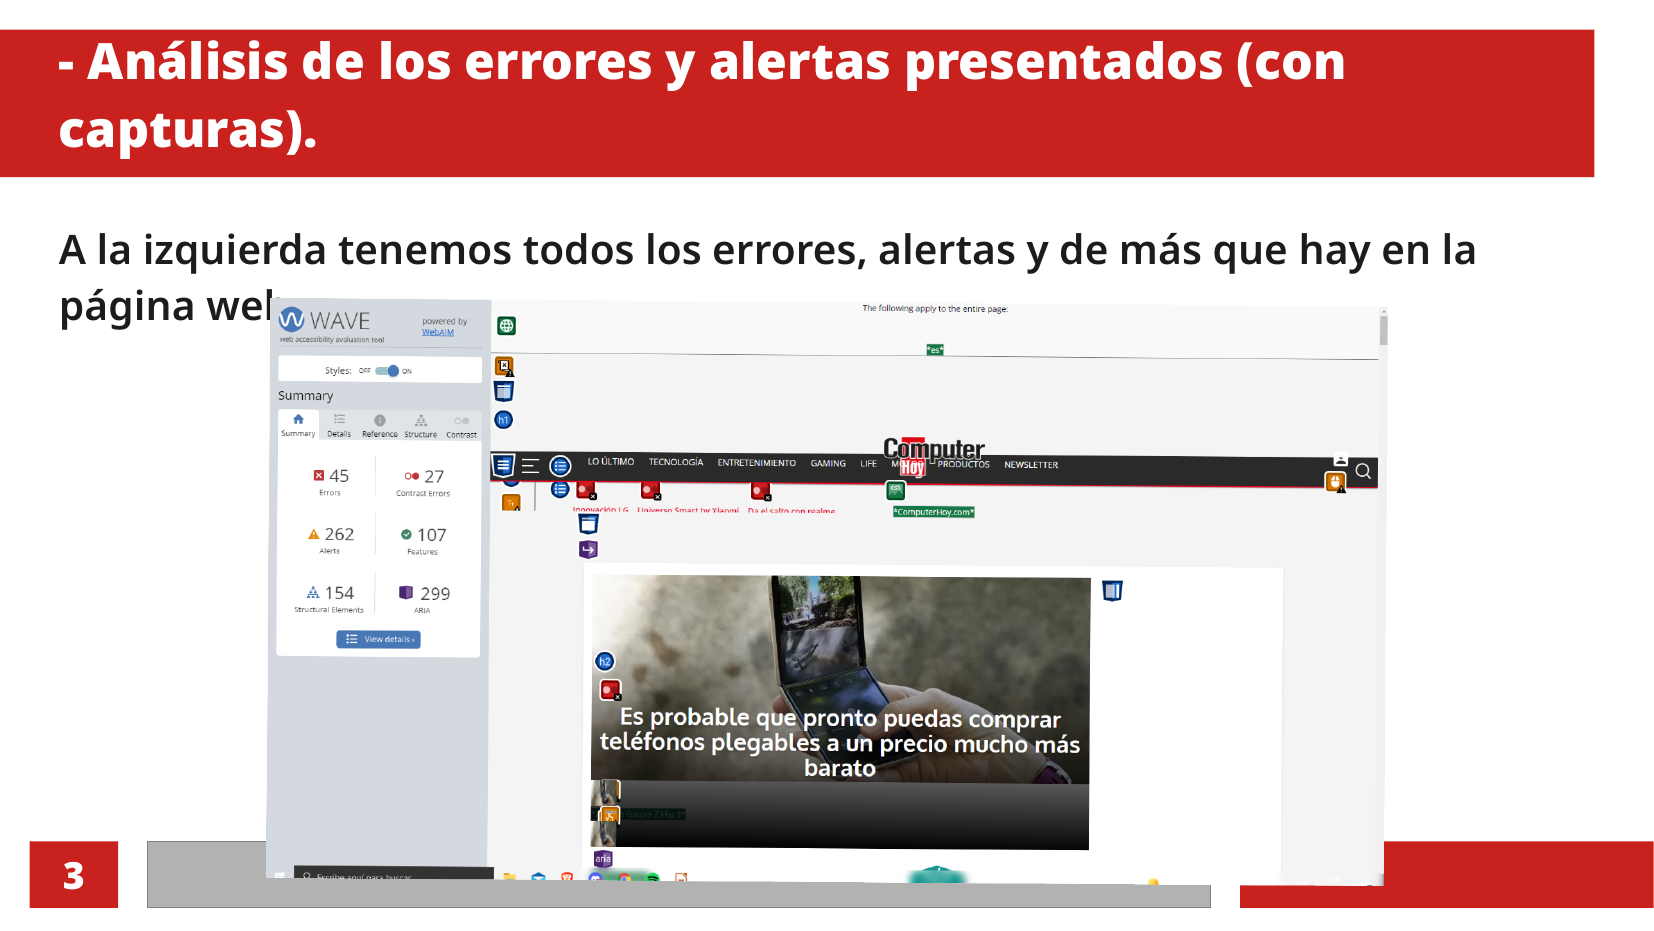

# - Análisis de los errores y alertas presentados (con capturas).
A la izquierda tenemos todos los errores, alertas y de más que hay en la página web.
3